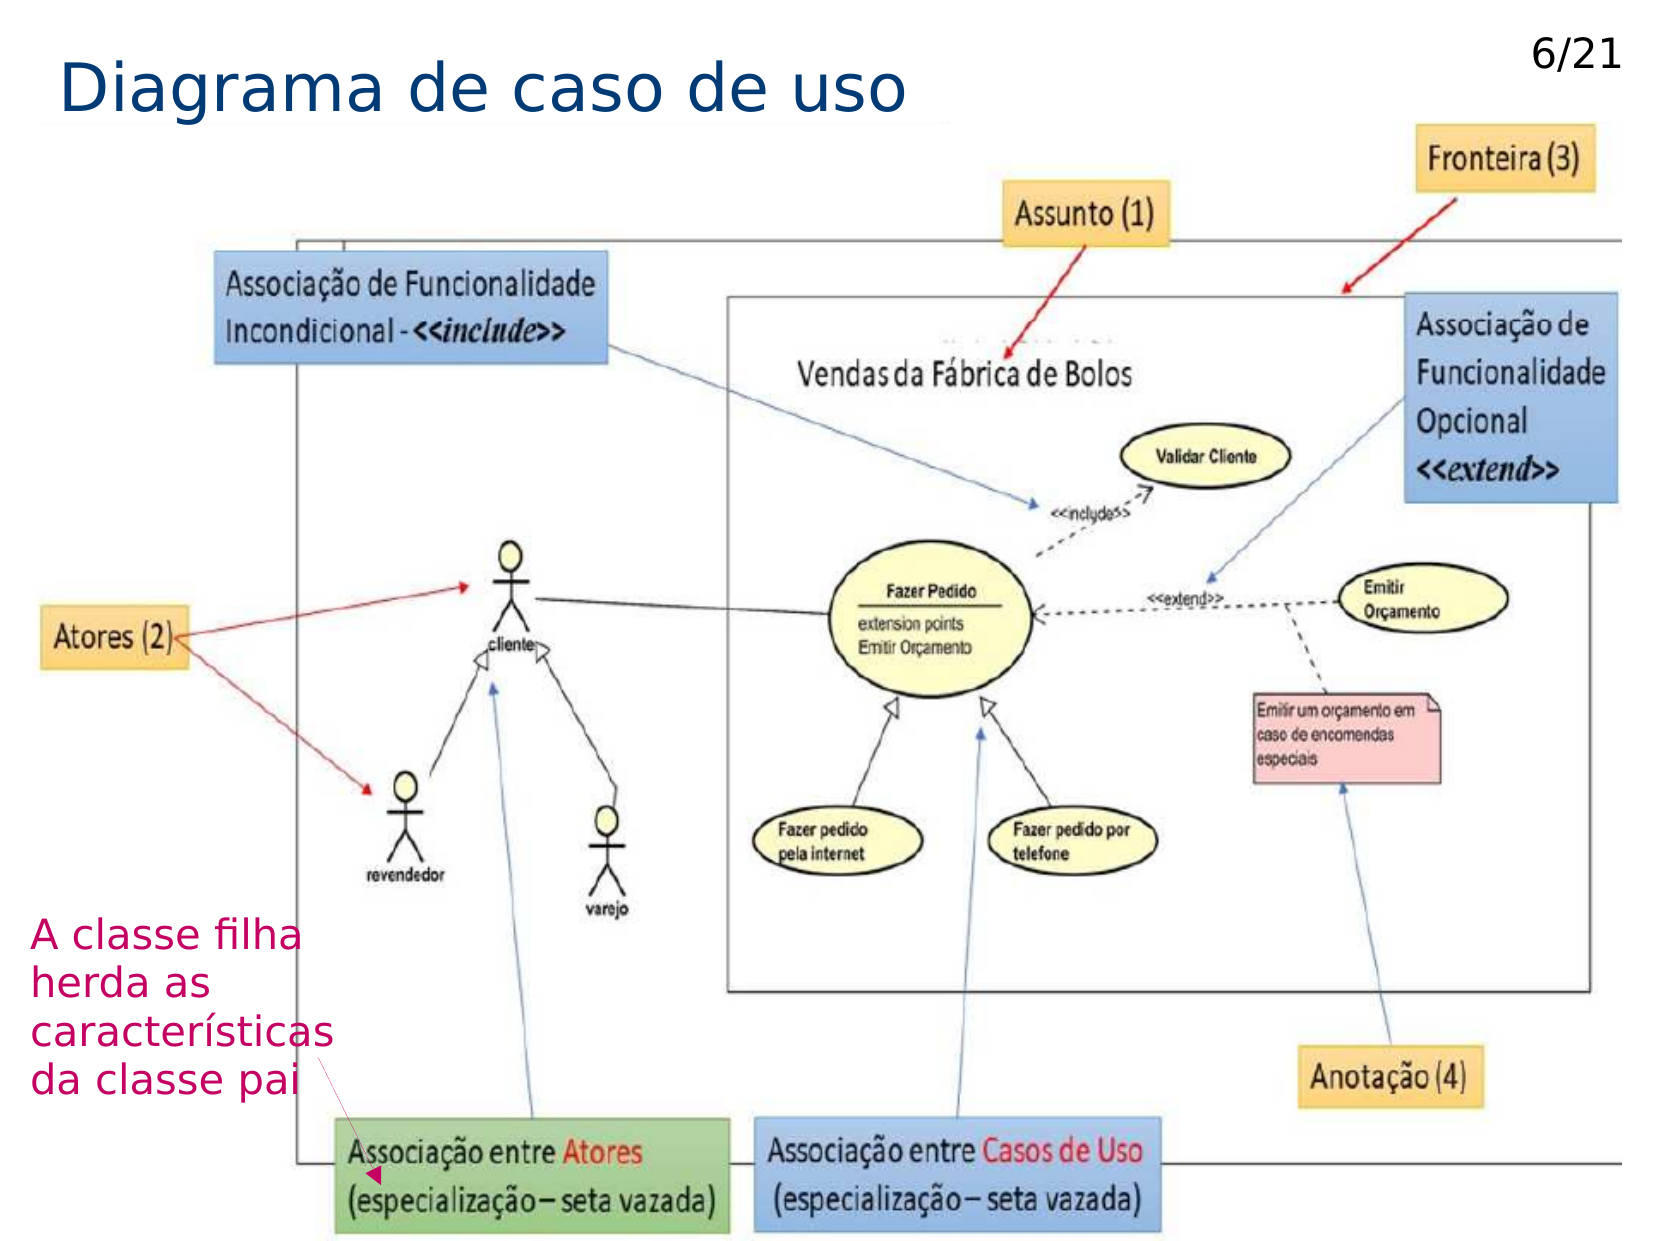

# Diagrama de caso de uso
6
A classe filha herda as características da classe pai